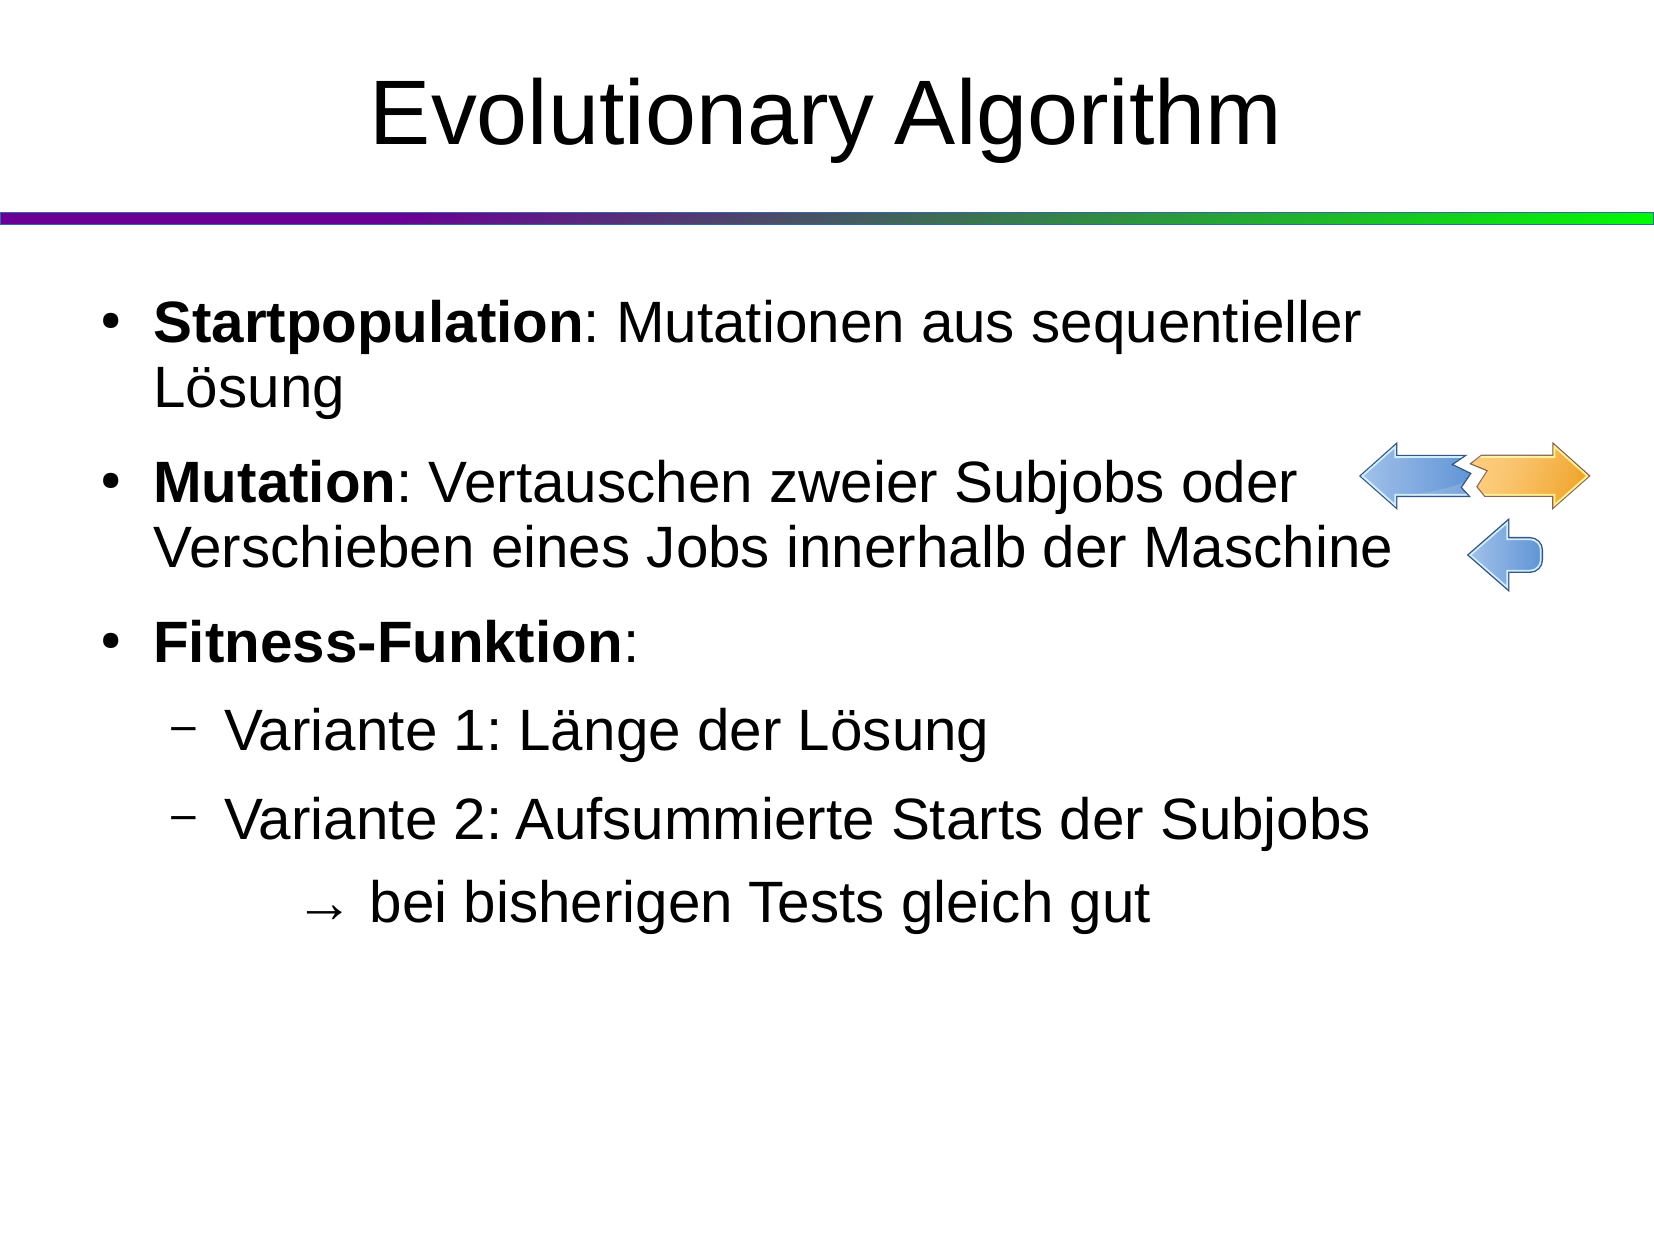

# Evolutionary Algorithm
Startpopulation: Mutationen aus sequentieller Lösung
Mutation: Vertauschen zweier Subjobs oder Verschieben eines Jobs innerhalb der Maschine
Fitness-Funktion:
Variante 1: Länge der Lösung
Variante 2: Aufsummierte Starts der Subjobs
→ bei bisherigen Tests gleich gut